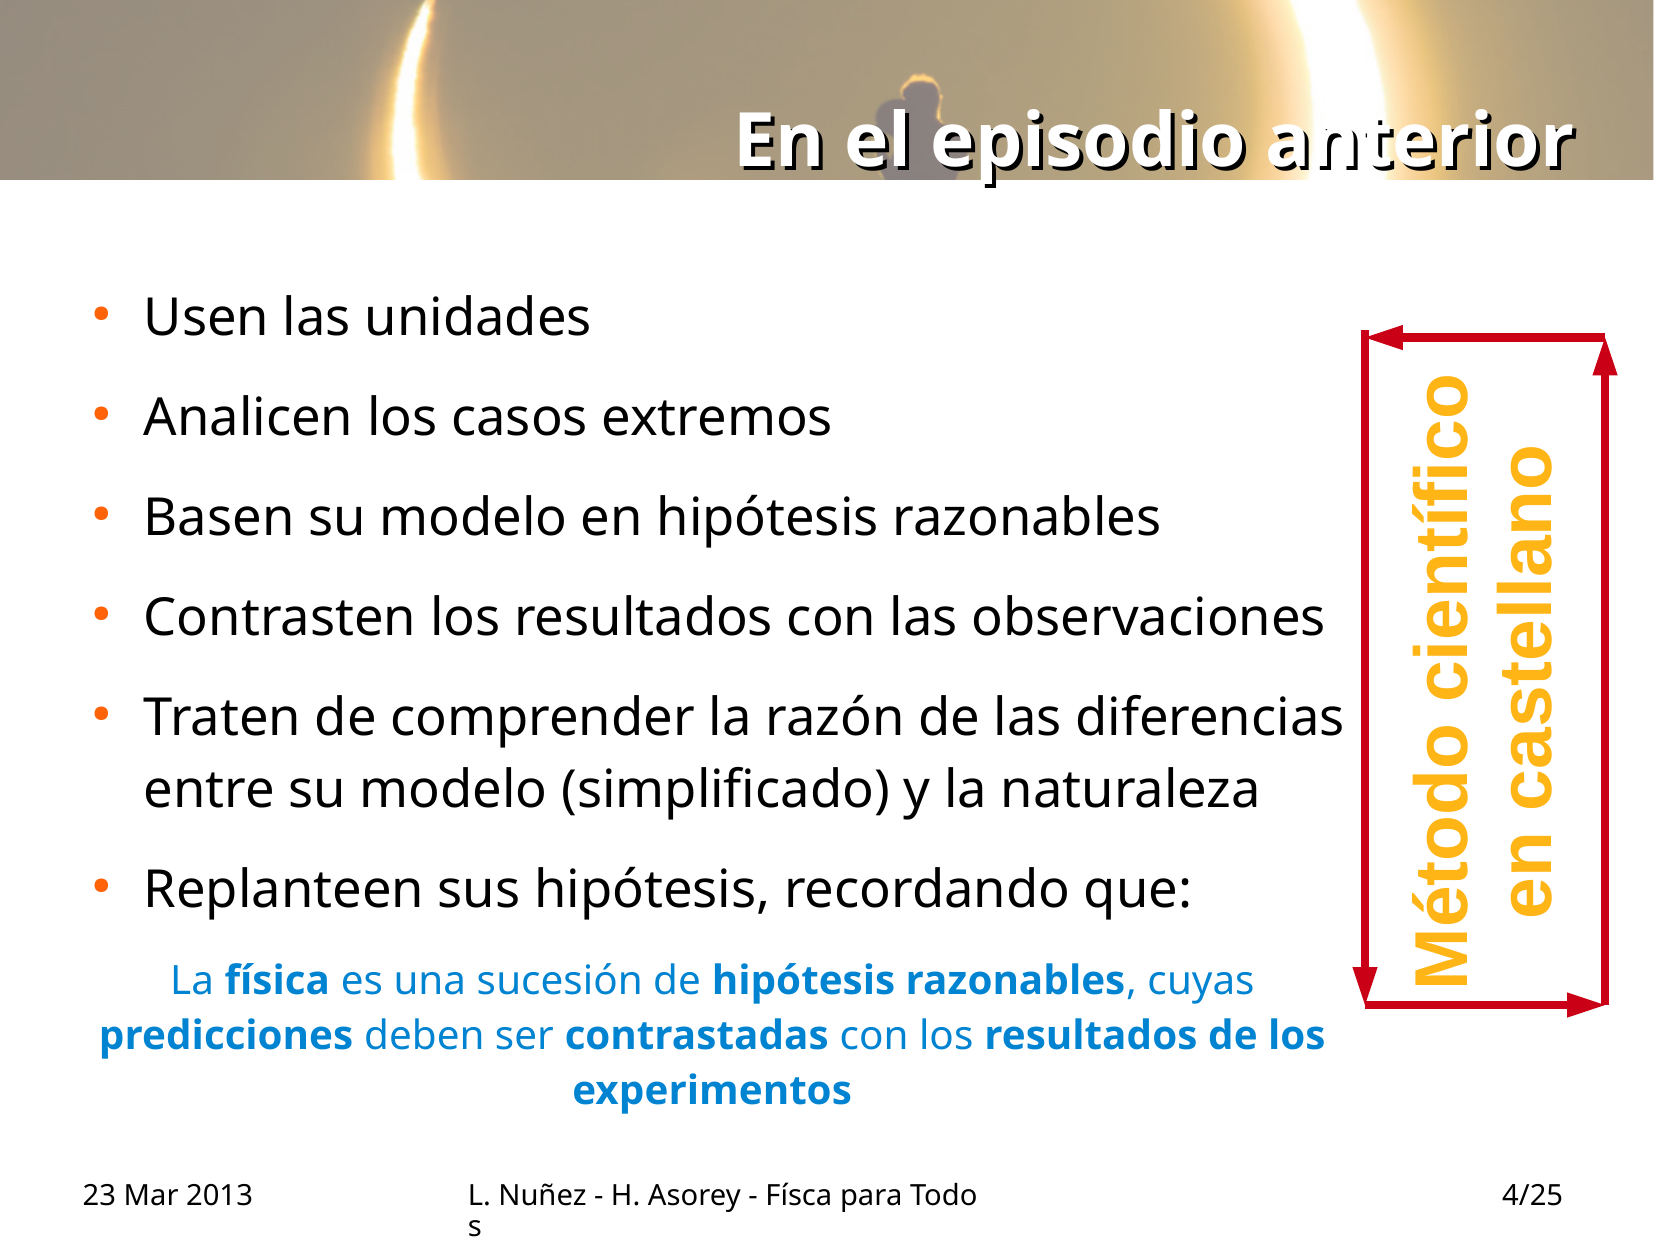

# En el episodio anterior
Usen las unidades
Analicen los casos extremos
Basen su modelo en hipótesis razonables
Contrasten los resultados con las observaciones
Traten de comprender la razón de las diferencias entre su modelo (simplificado) y la naturaleza
Replanteen sus hipótesis, recordando que:
La física es una sucesión de hipótesis razonables, cuyas predicciones deben ser contrastadas con los resultados de los experimentos
Método científico en castellano
23 Mar 2013
L. Nuñez - H. Asorey - Físca para Todos
4